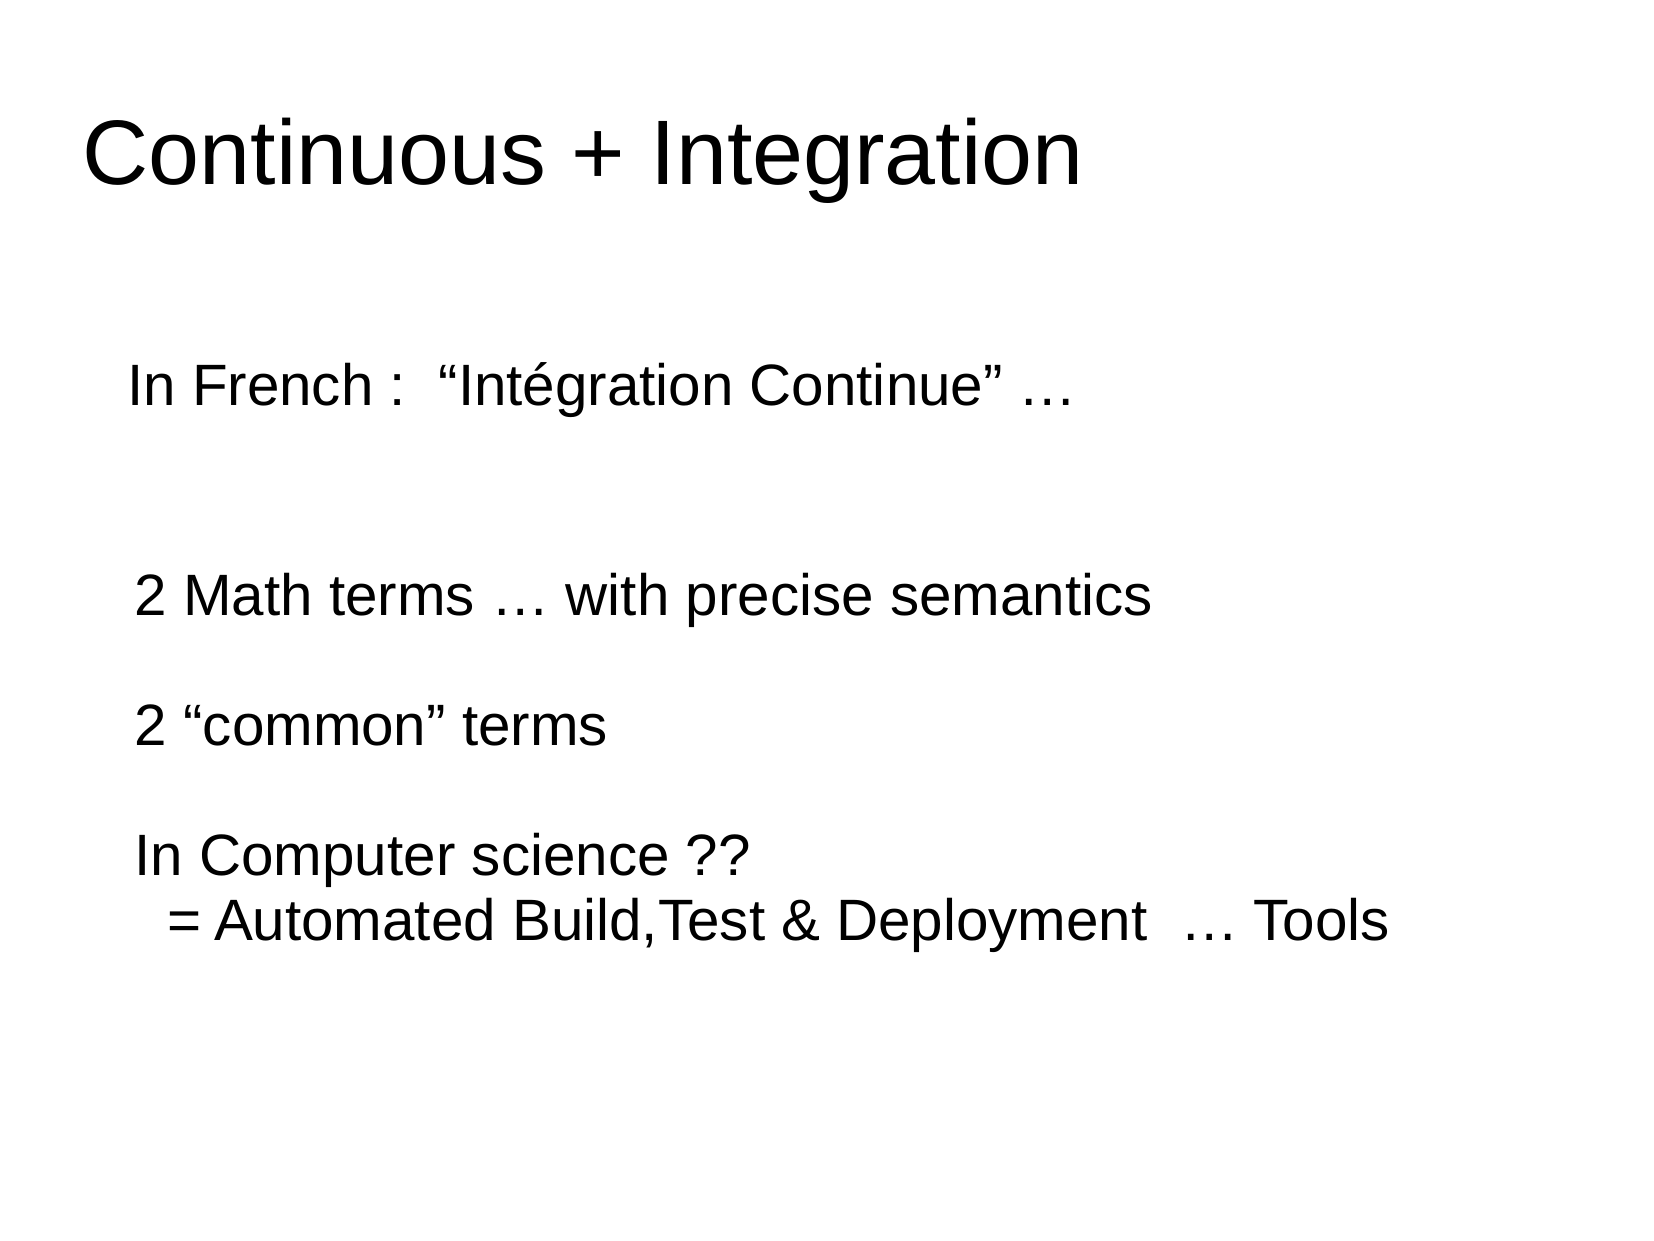

# Continuous + Integration
In French : “Intégration Continue” …
2 Math terms … with precise semantics
2 “common” terms
In Computer science ??
 = Automated Build,Test & Deployment … Tools